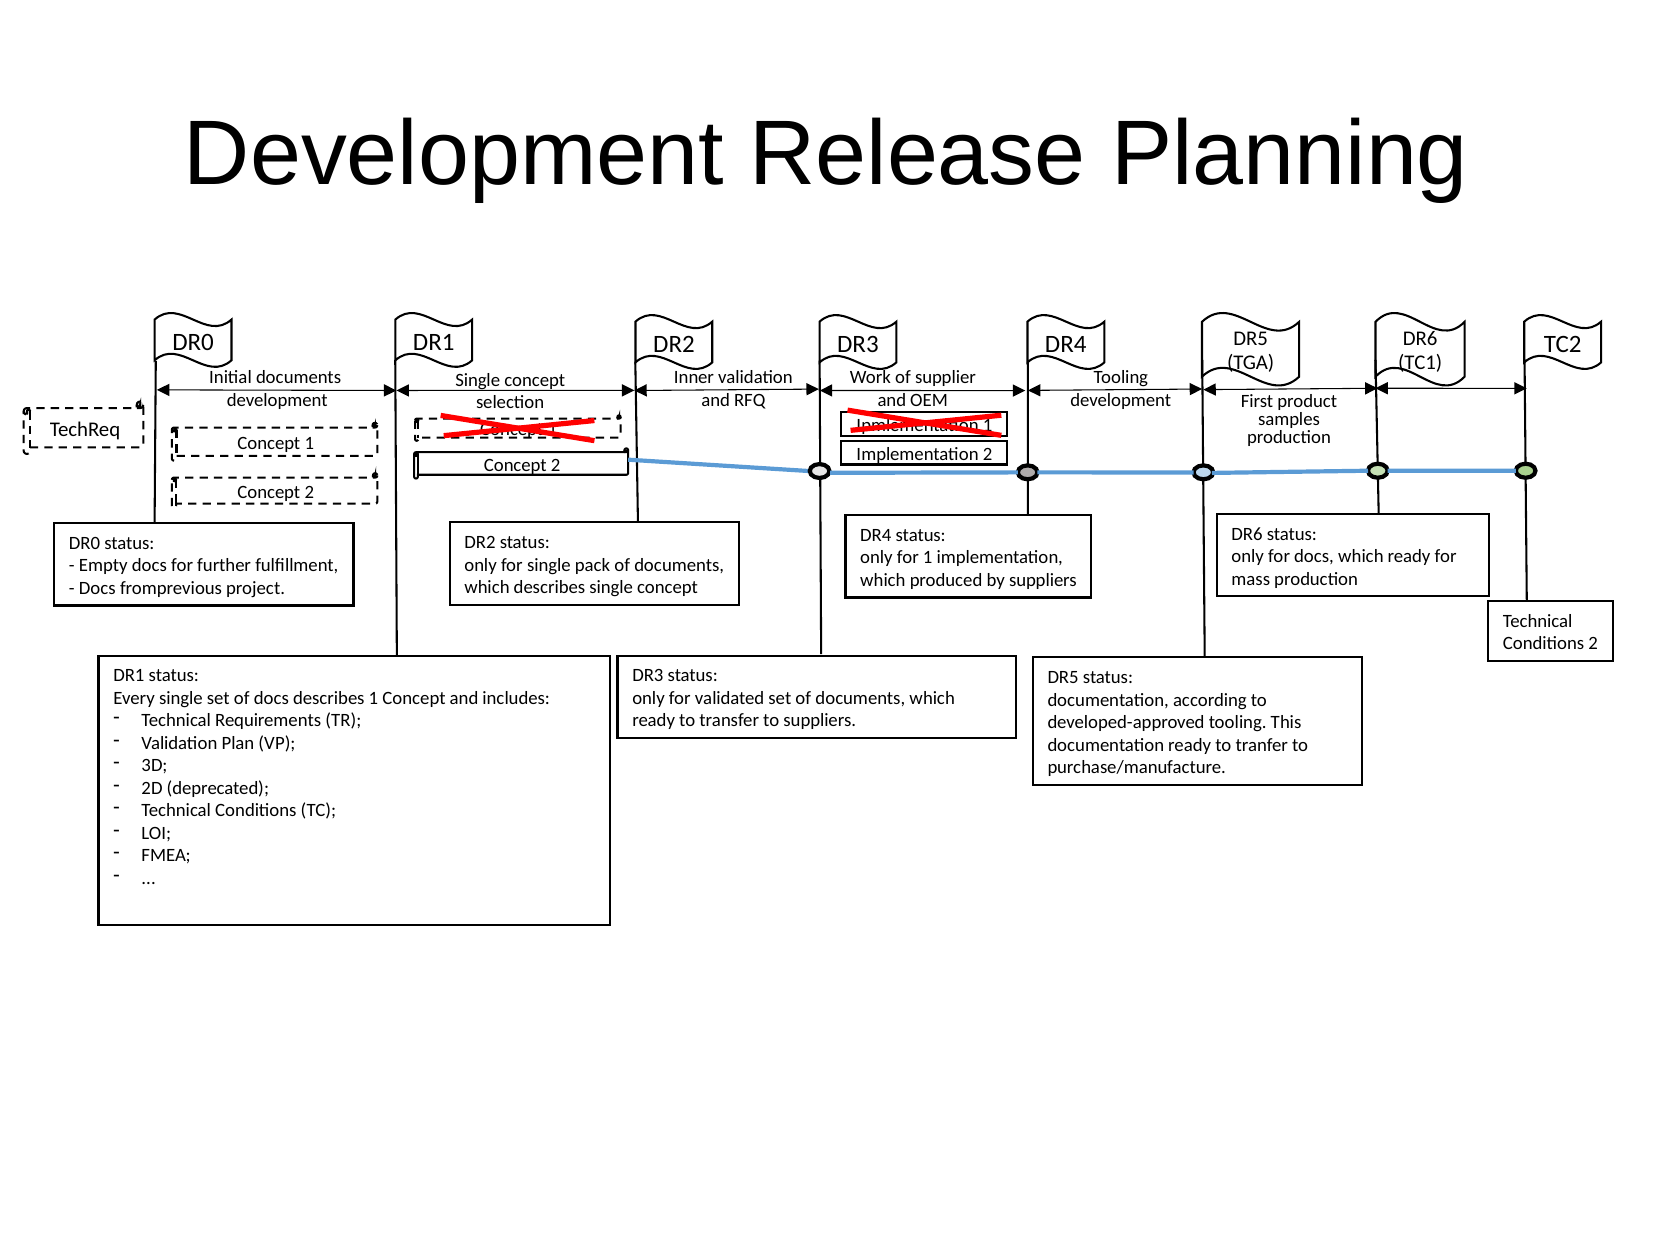

# Development Release Planning
DR0
DR1
DR5
(TGA)
DR6
(ТC1)
DR2
DR3
DR4
TC2
Initial documents
development
Inner validation
and RFQ
Work of supplier
and OEM
Tooling
development
Single concept
selection
First product
samples
production
TechReq
Ipmlementation 1
Concept 1
Concept 1
Implementation 2
Concept 2
Concept 2
DR6 status:
only for docs, which ready for
mass production
DR4 status:
only for 1 implementation,
which produced by suppliers
DR2 status:
only for single pack of documents,
which describes single concept
DR0 status:
- Empty docs for further fulfillment,
- Docs fromprevious project.
Technical Conditions 2
DR1 status:
Every single set of docs describes 1 Concept and includes:
Technical Requirements (TR);
Validation Plan (VP);
3D;
2D (deprecated);
Technical Conditions (TC);
LOI;
FMEA;
...
DR3 status:
only for validated set of documents, which ready to transfer to suppliers.
DR5 status:
documentation, according to developed-approved tooling. This documentation ready to tranfer to purchase/manufacture.